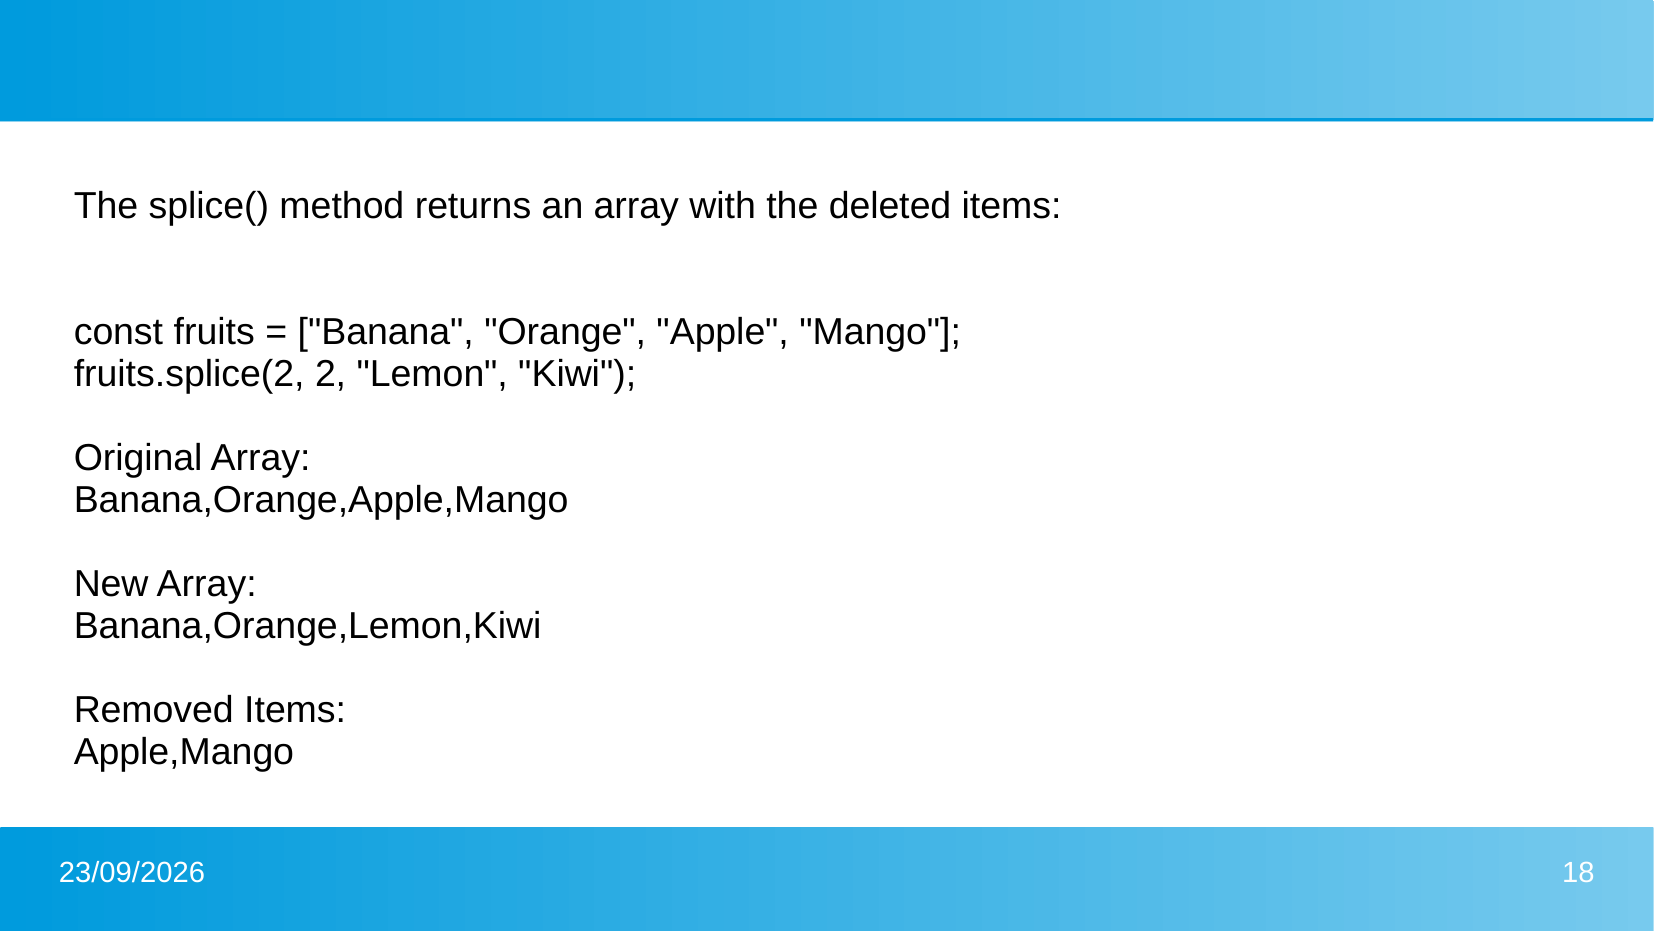

#
The splice() method returns an array with the deleted items:
const fruits = ["Banana", "Orange", "Apple", "Mango"];
fruits.splice(2, 2, "Lemon", "Kiwi");
Original Array:
Banana,Orange,Apple,Mango
New Array:
Banana,Orange,Lemon,Kiwi
Removed Items:
Apple,Mango
18